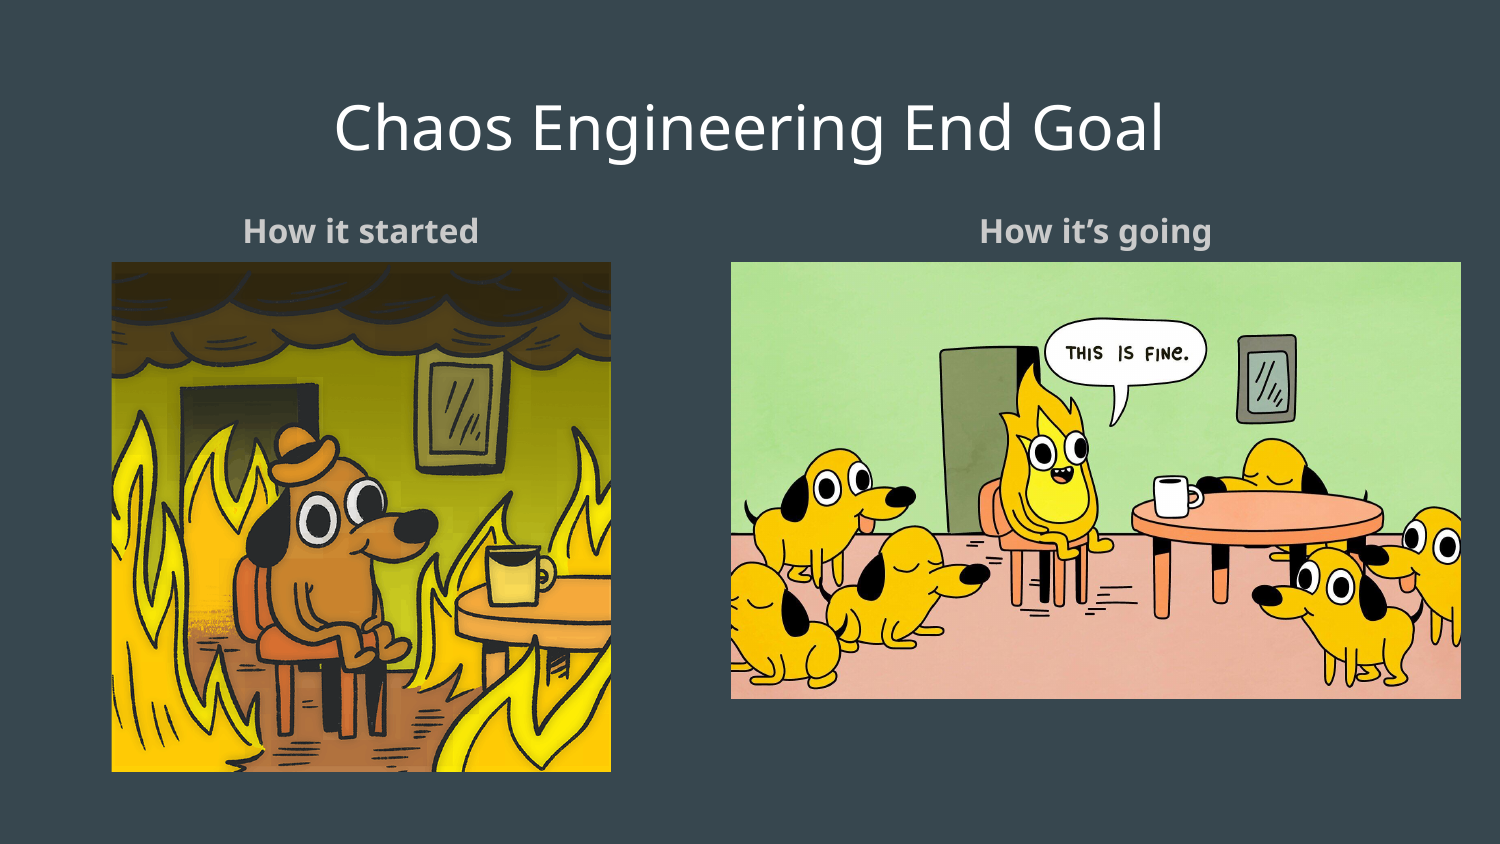

# Chaos Engineering End Goal
How it started
How it’s going